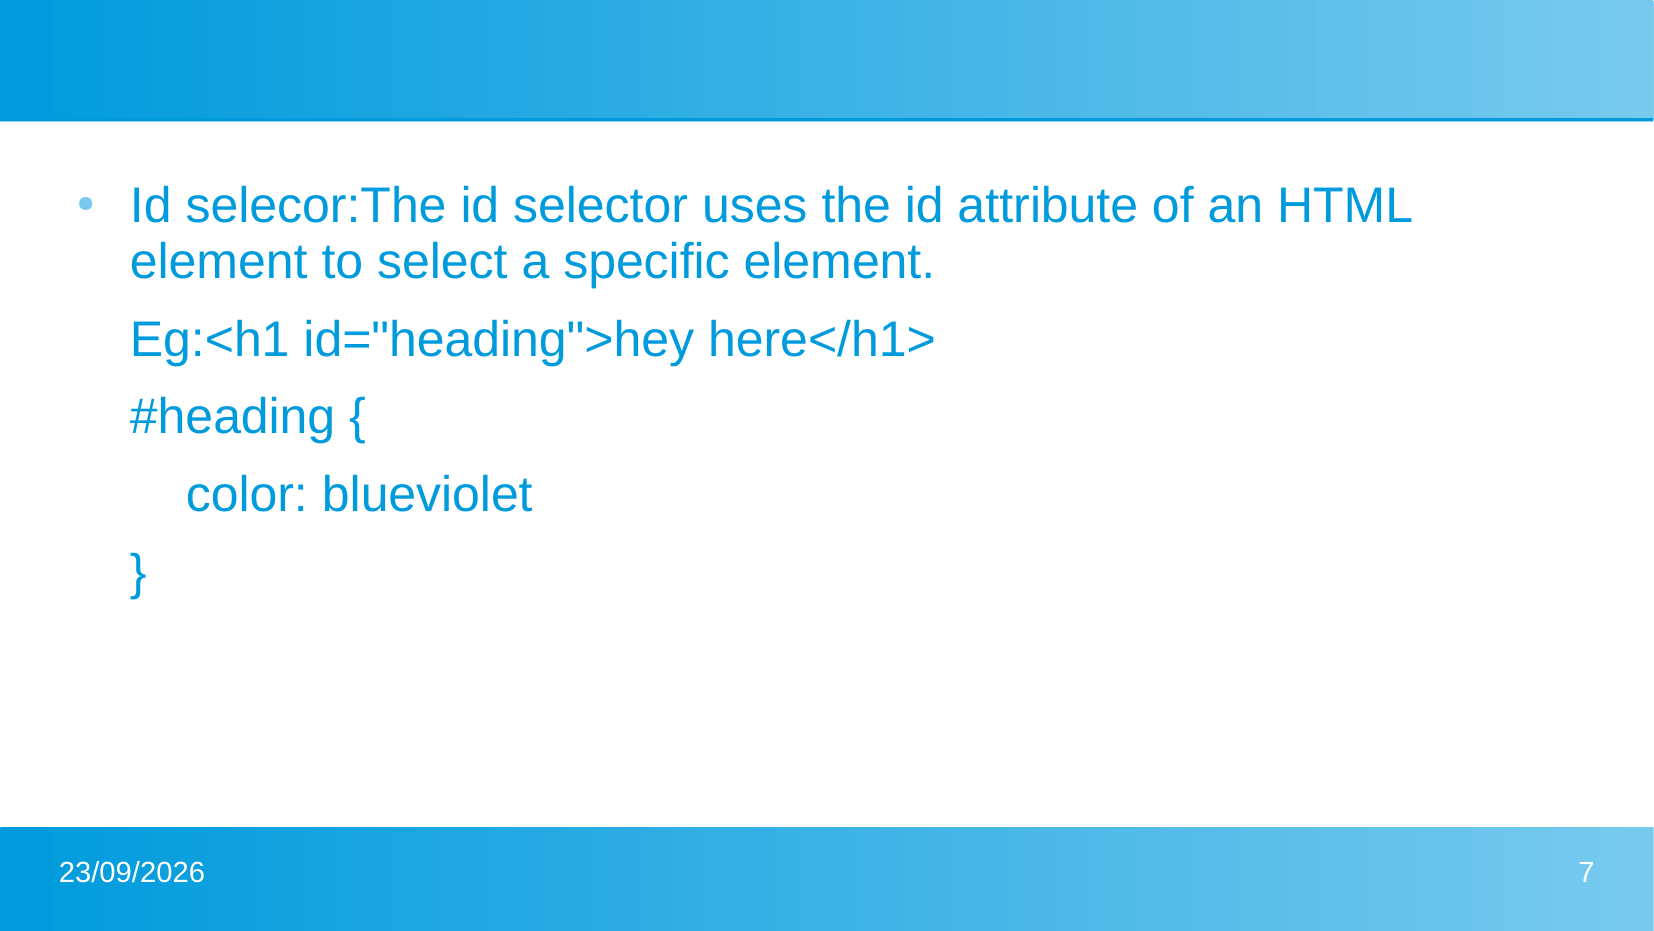

#
Id selecor:The id selector uses the id attribute of an HTML element to select a specific element.
Eg:<h1 id="heading">hey here</h1>
#heading {
 color: blueviolet
}
7